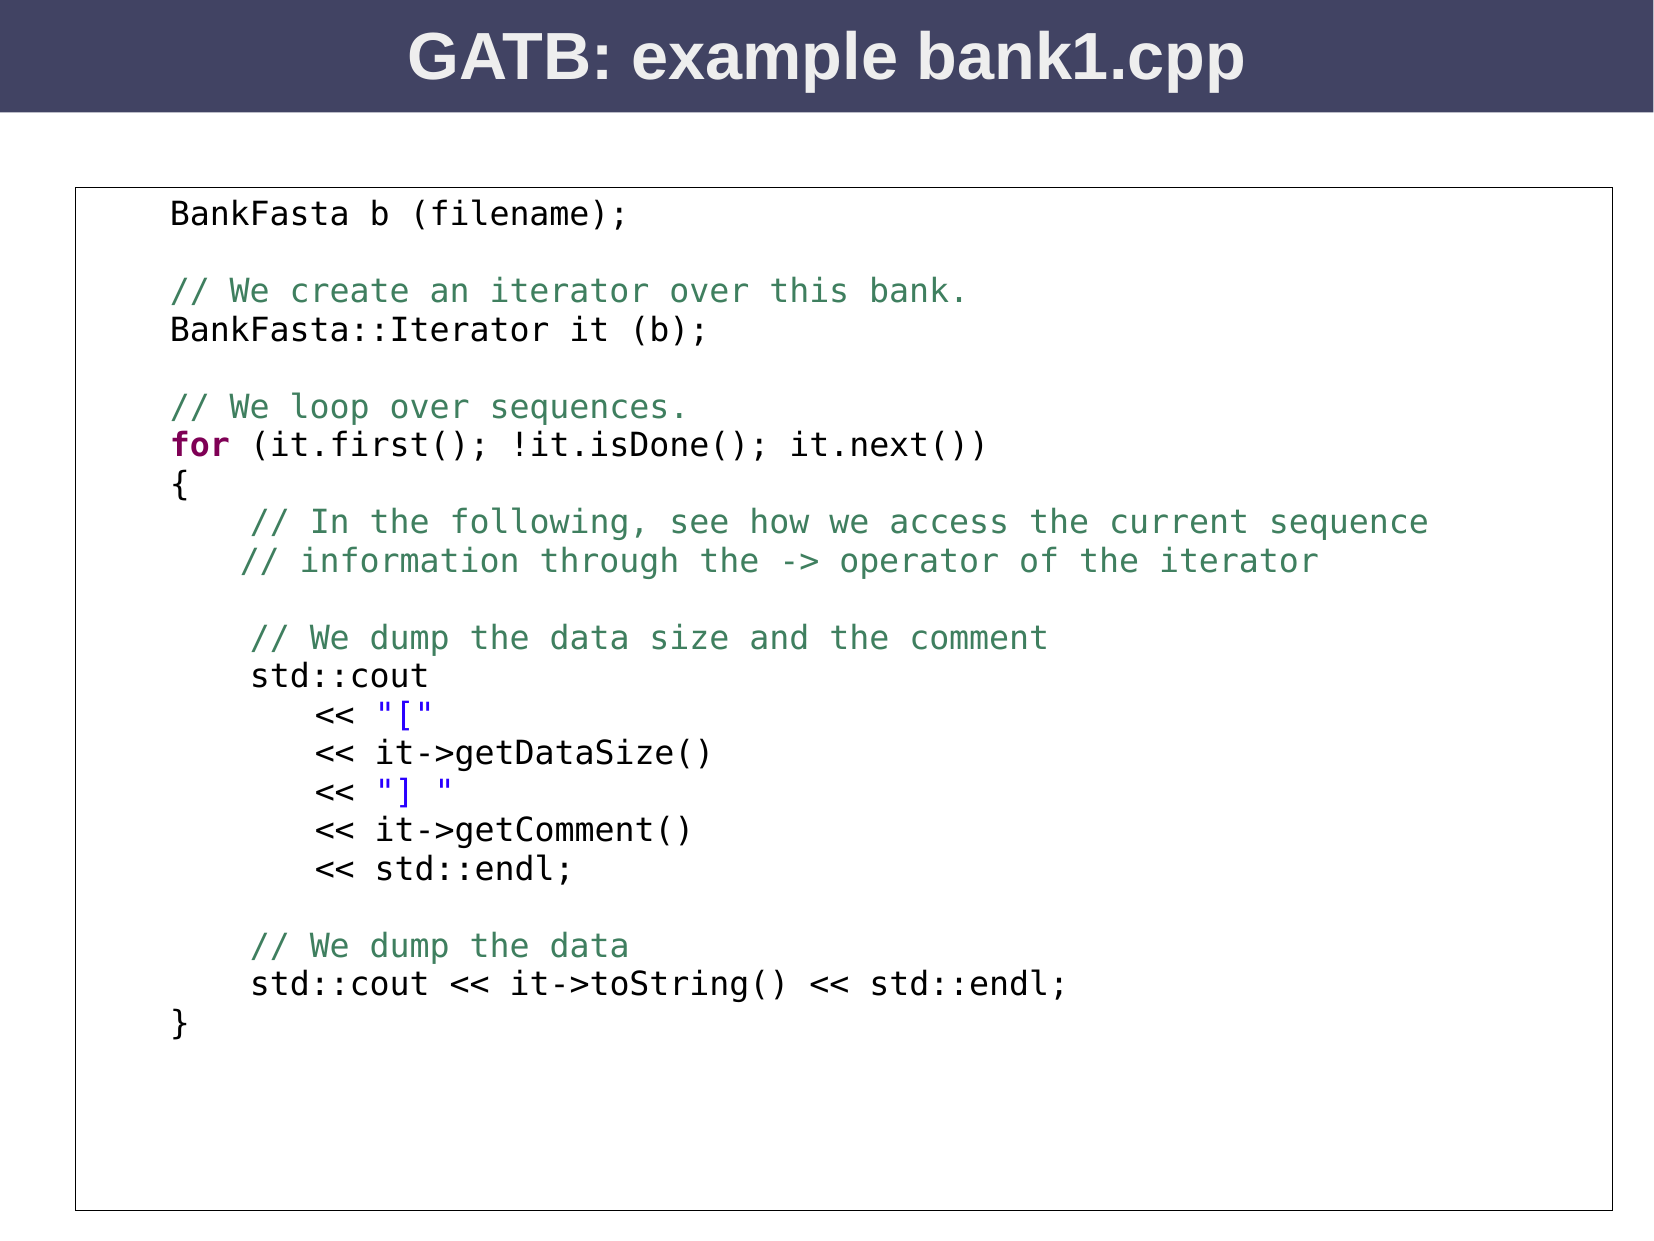

GATB: example bank1.cpp
 BankFasta b (filename);
 // We create an iterator over this bank.
 BankFasta::Iterator it (b);
 // We loop over sequences.
 for (it.first(); !it.isDone(); it.next())
 {
 // In the following, see how we access the current sequence
		// information through the -> operator of the iterator
 // We dump the data size and the comment
 std::cout
			<< "["
			<< it->getDataSize()
			<< "] "
			<< it->getComment()
			<< std::endl;
 // We dump the data
 std::cout << it->toString() << std::endl;
 }